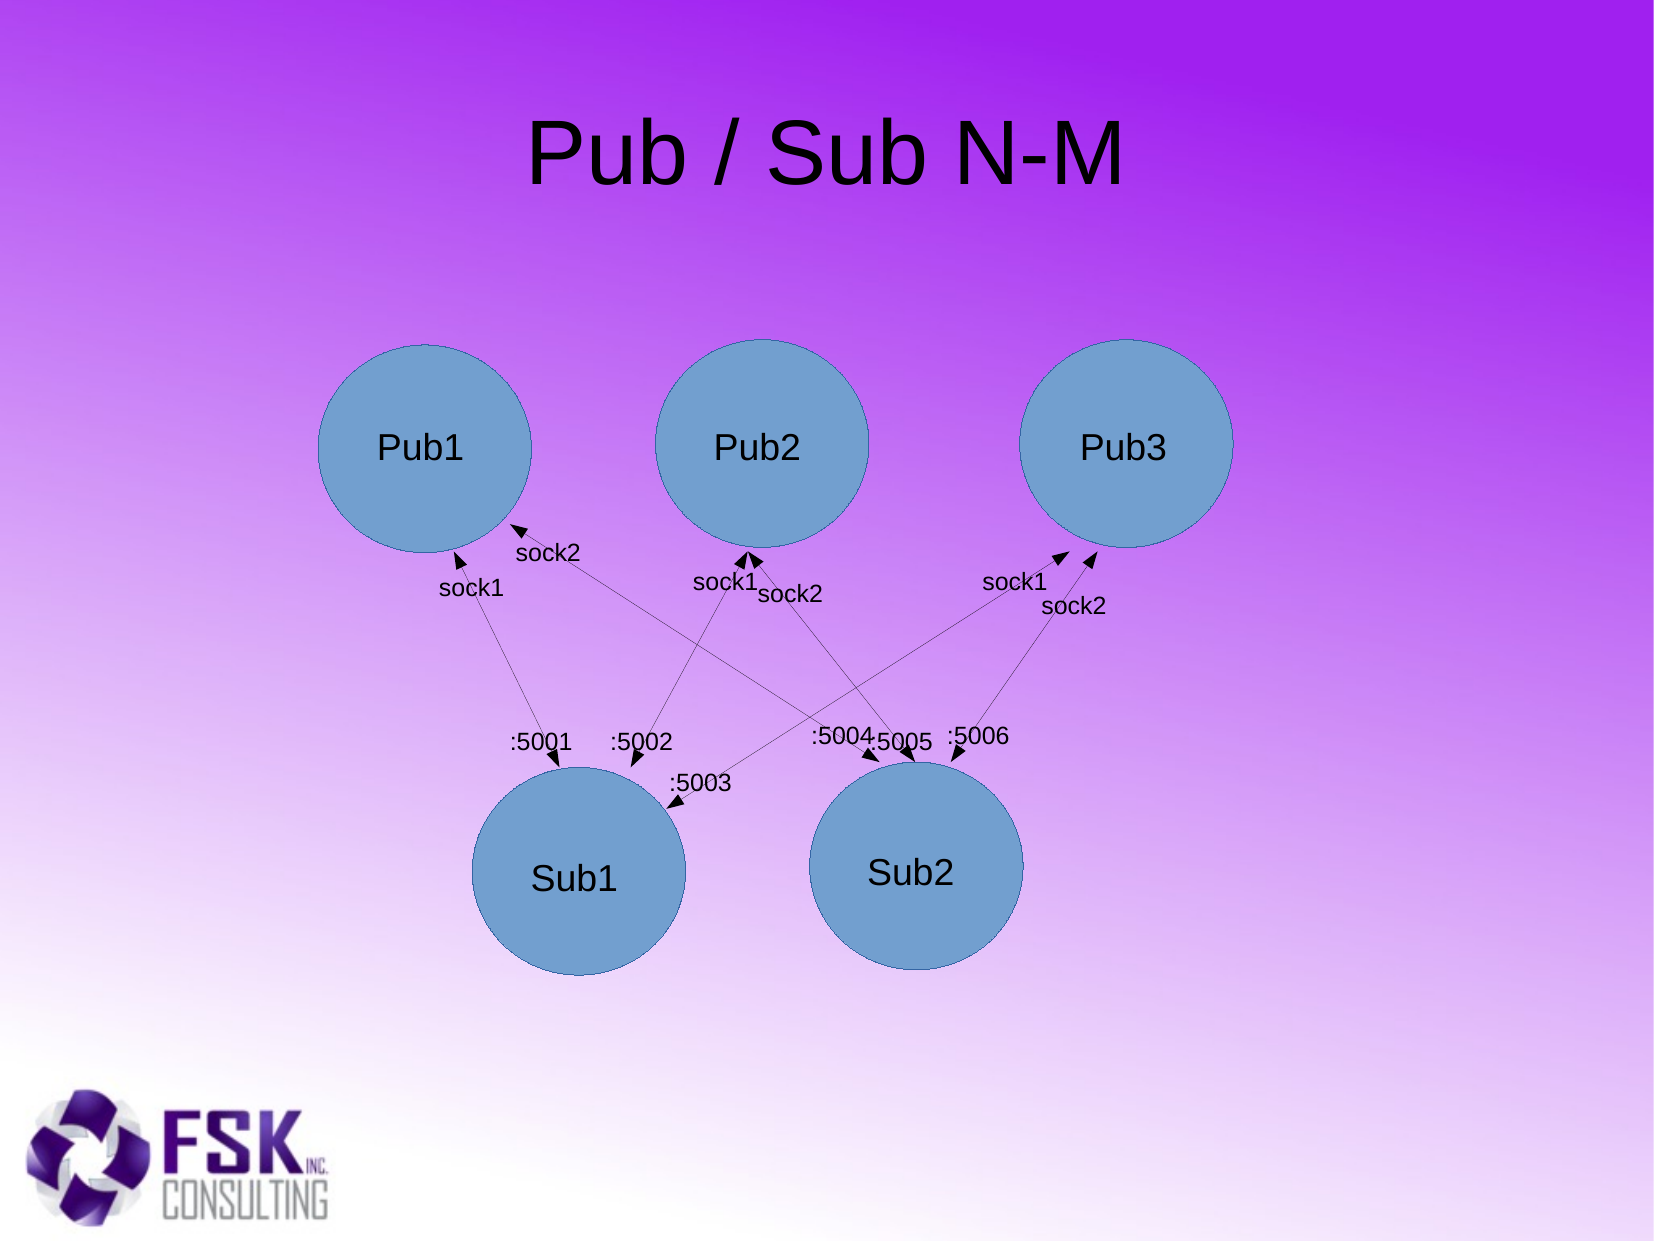

# Pub / Sub N-M
Pub1
Pub2
Pub3
sock2
sock1
sock1
sock1
sock2
sock2
:5004
:5006
:5001
:5002
:5005
:5003
Sub2
Sub1